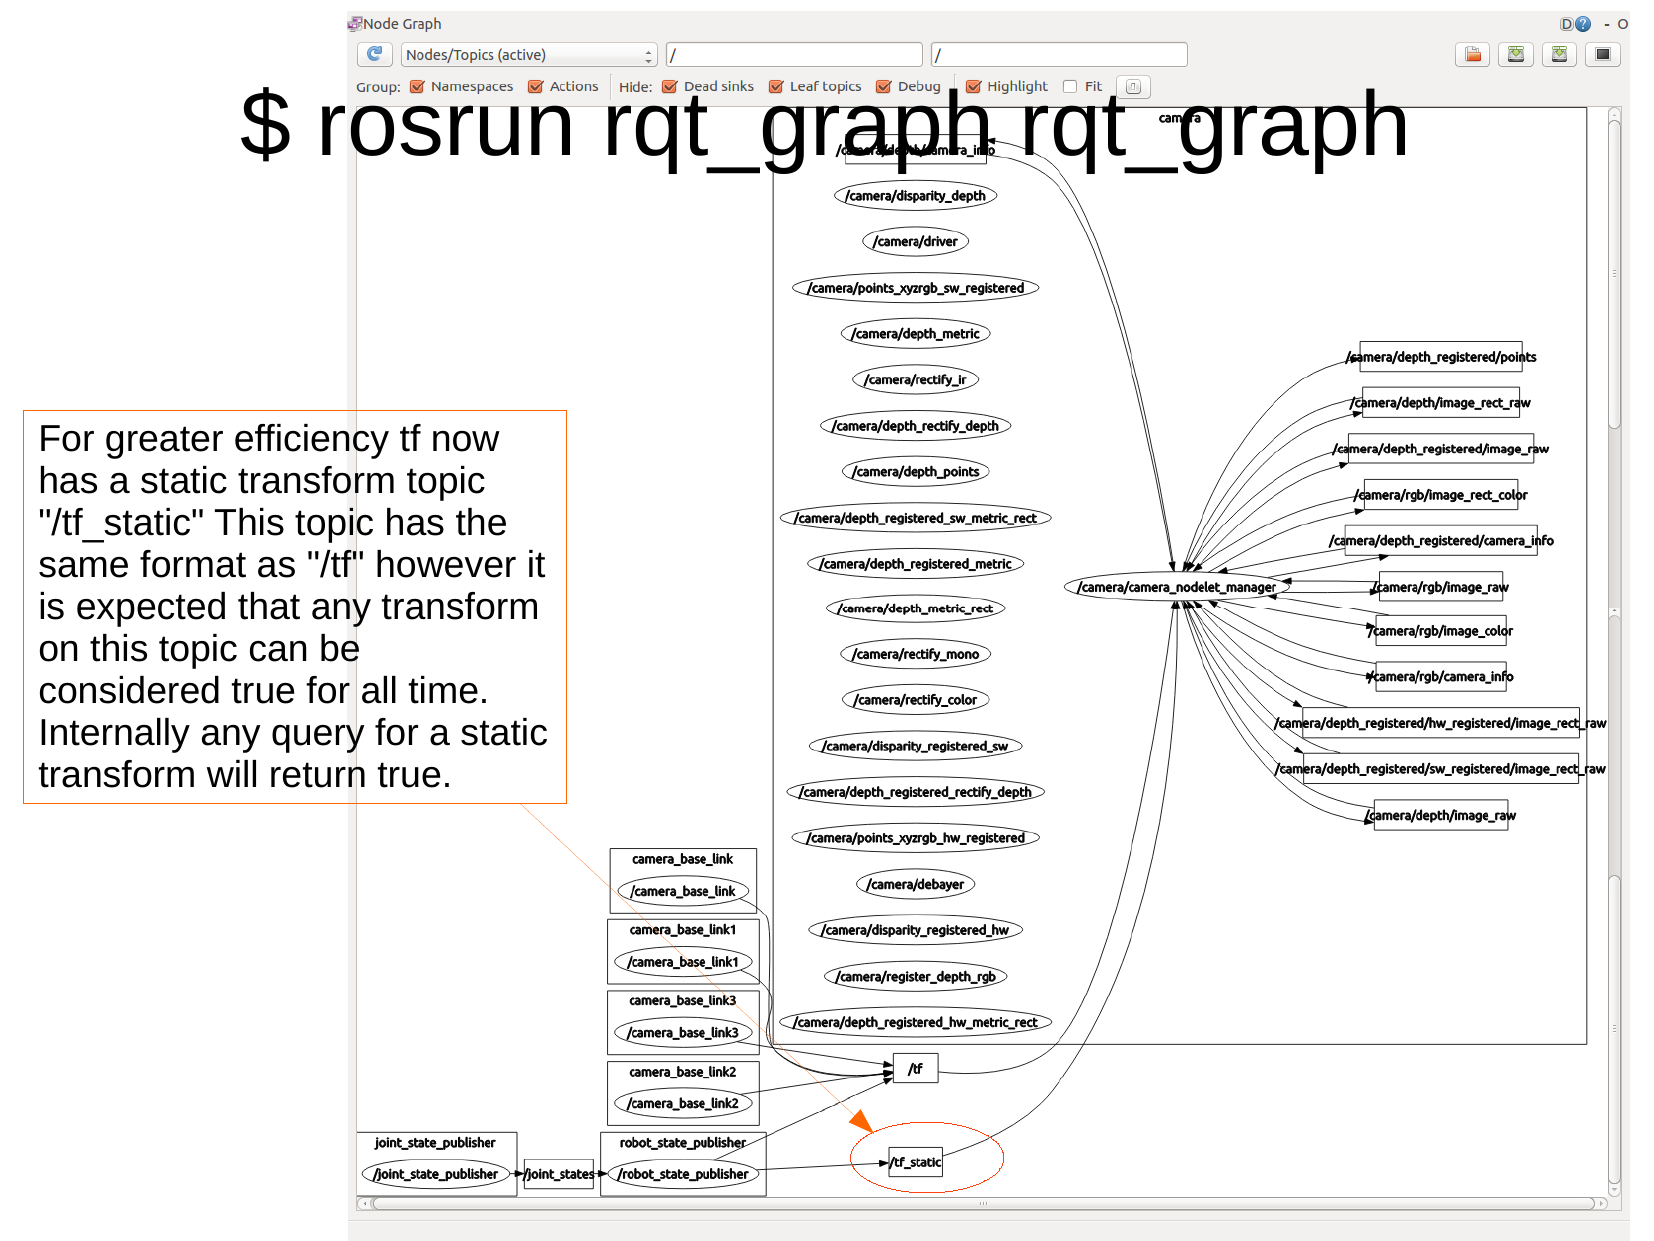

# $ rosrun rqt_graph rqt_graph
For greater efficiency tf now has a static transform topic "/tf_static" This topic has the same format as "/tf" however it is expected that any transform on this topic can be considered true for all time. Internally any query for a static transform will return true.